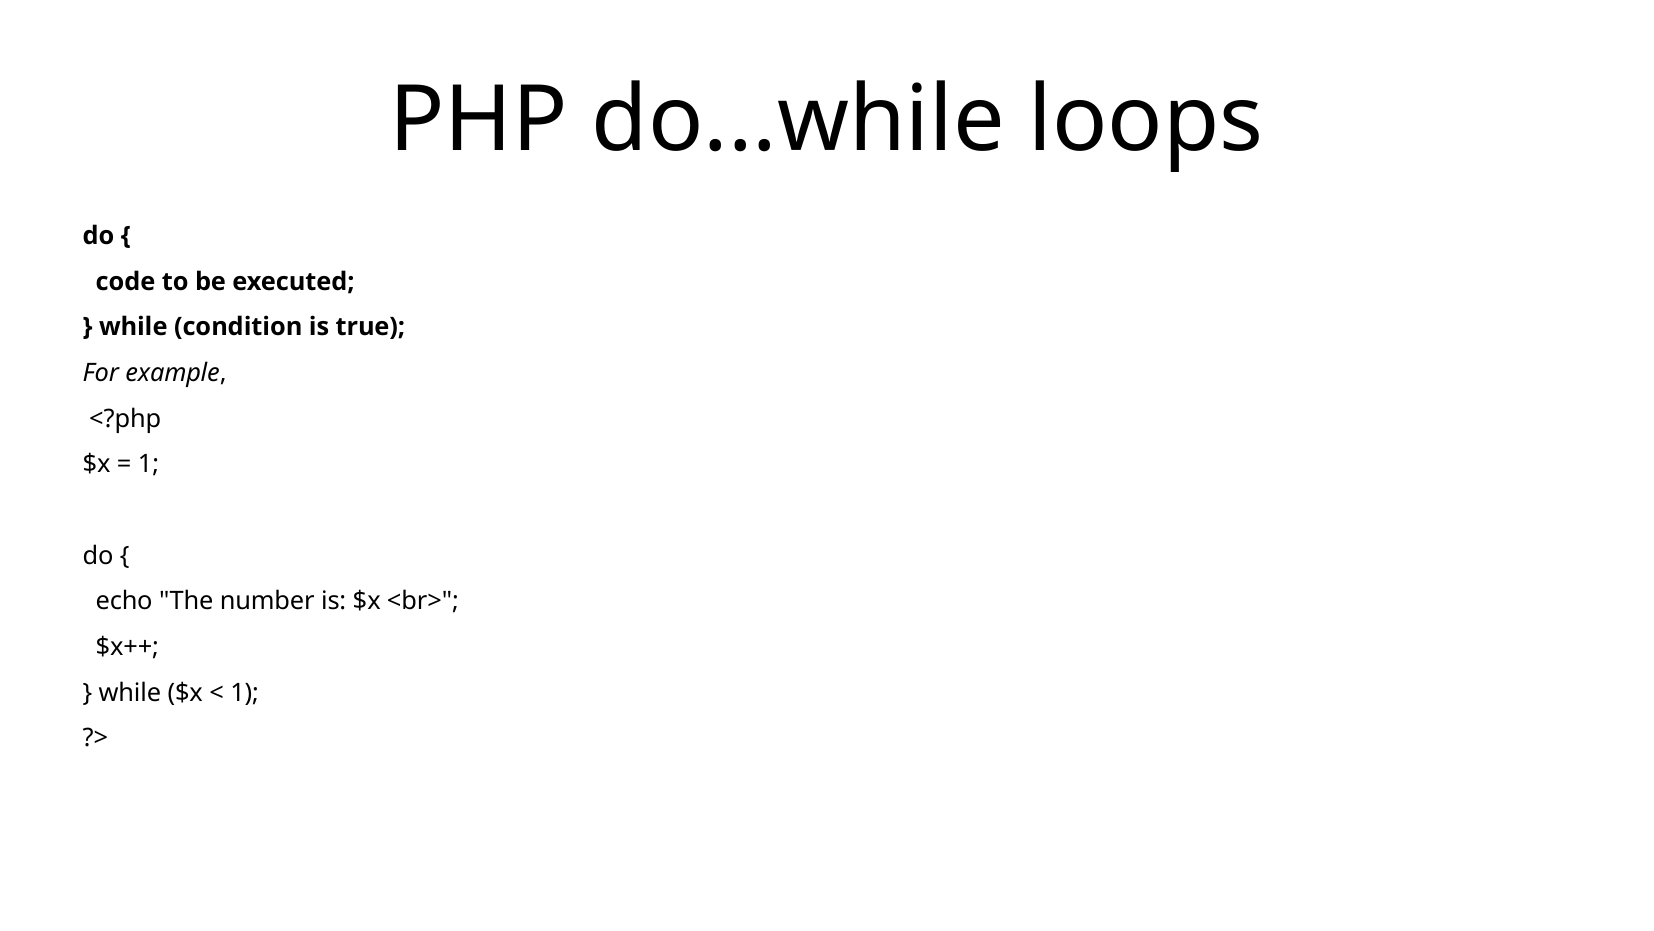

# PHP do...while loops
do {
 code to be executed;
} while (condition is true);
For example,
 <?php
$x = 1;
do {
 echo "The number is: $x <br>";
 $x++;
} while ($x < 1);
?>